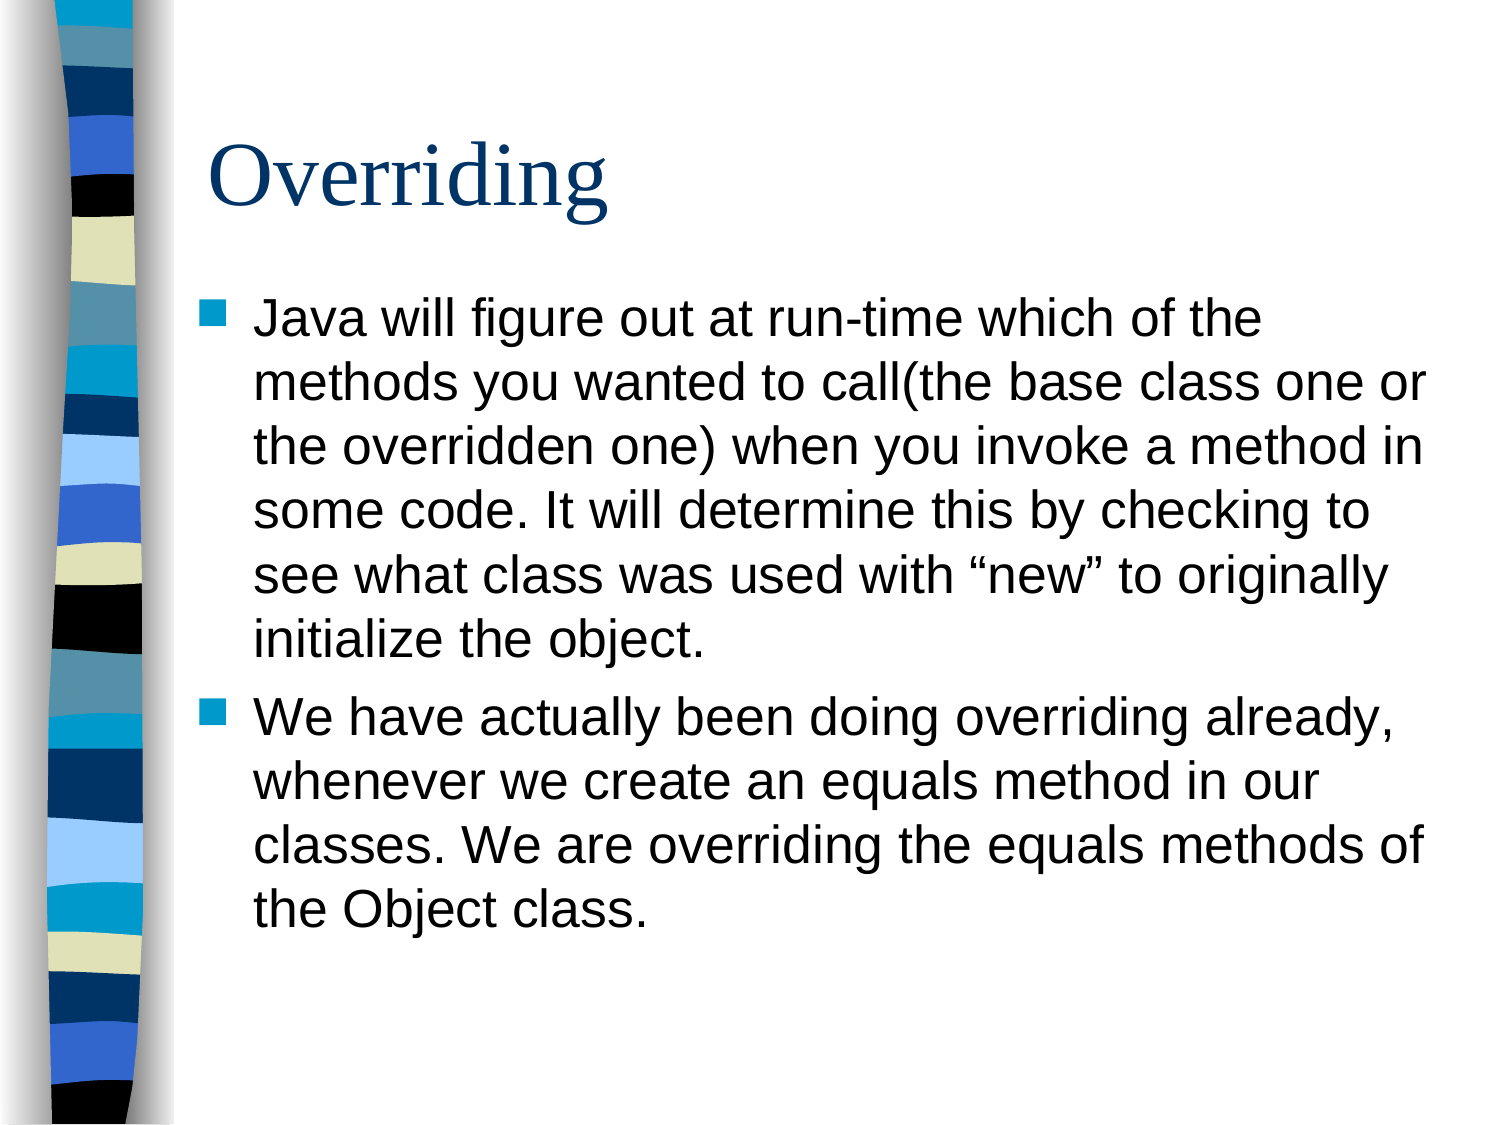

# Overriding
Java will figure out at run-time which of the methods you wanted to call(the base class one or the overridden one) when you invoke a method in some code. It will determine this by checking to see what class was used with “new” to originally initialize the object.
We have actually been doing overriding already, whenever we create an equals method in our classes. We are overriding the equals methods of the Object class.